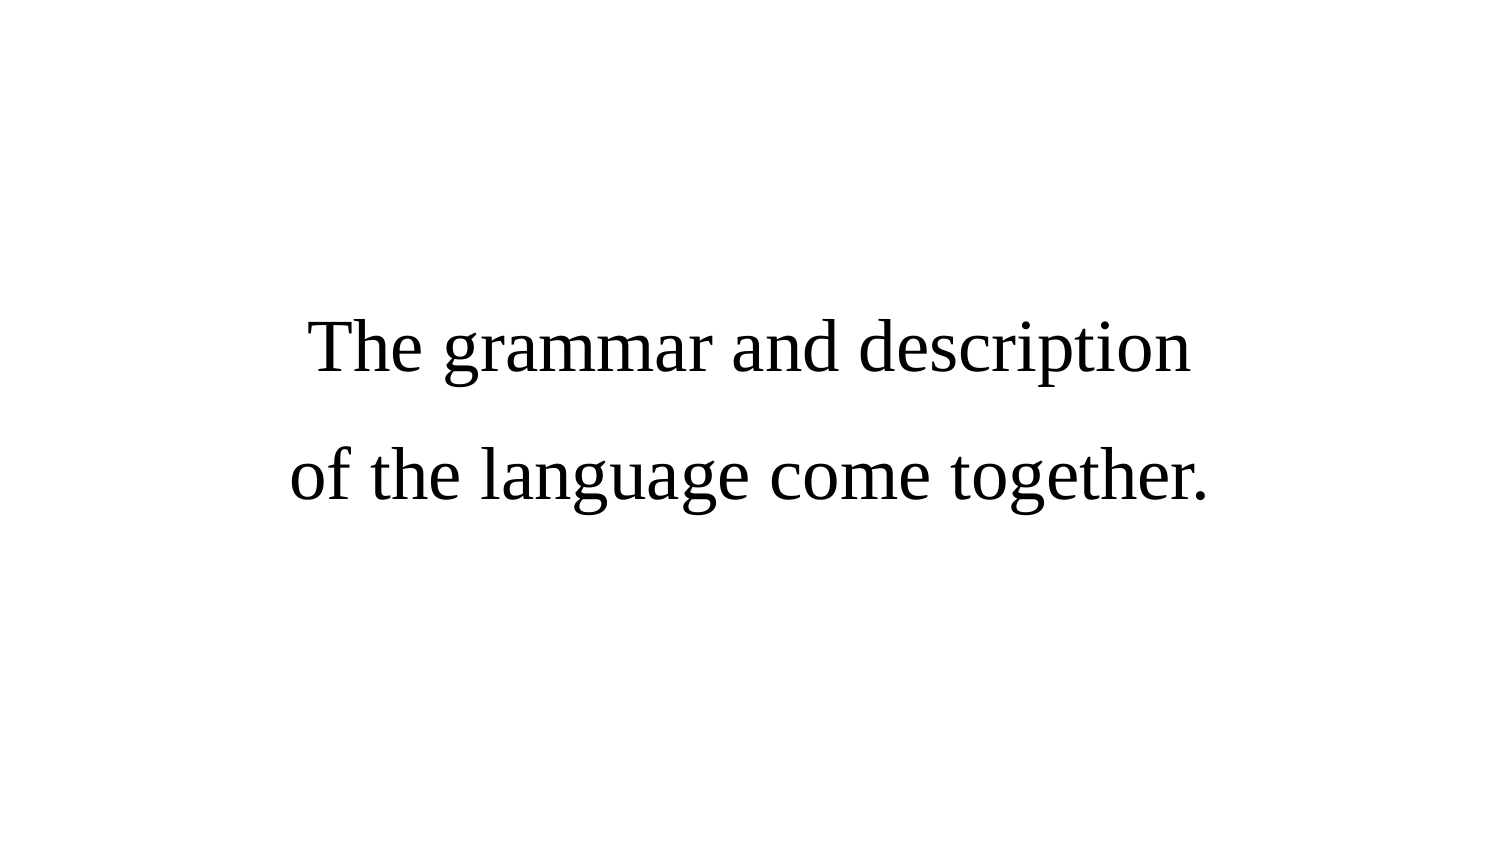

# The grammar and description
of the language come together.